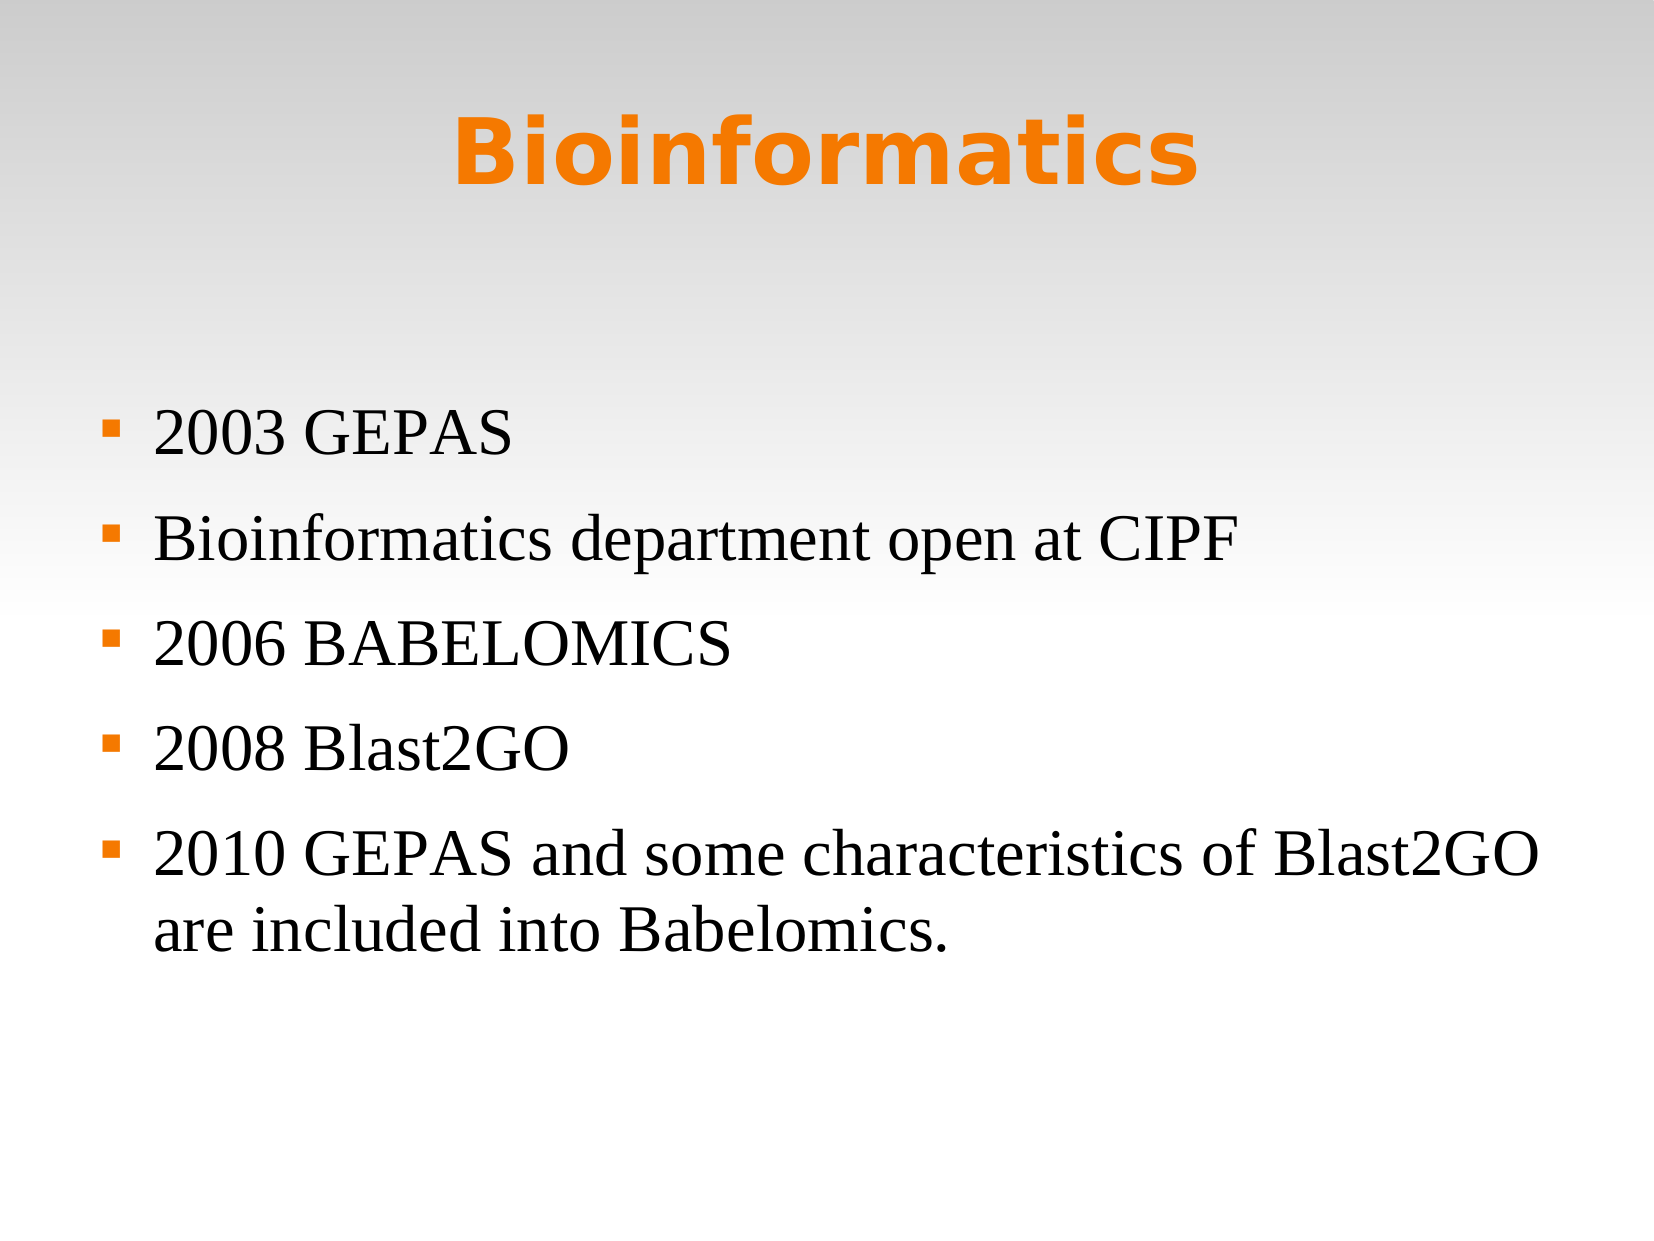

# Bioinformatics
2003 GEPAS
Bioinformatics department open at CIPF
2006 BABELOMICS
2008 Blast2GO
2010 GEPAS and some characteristics of Blast2GO are included into Babelomics.